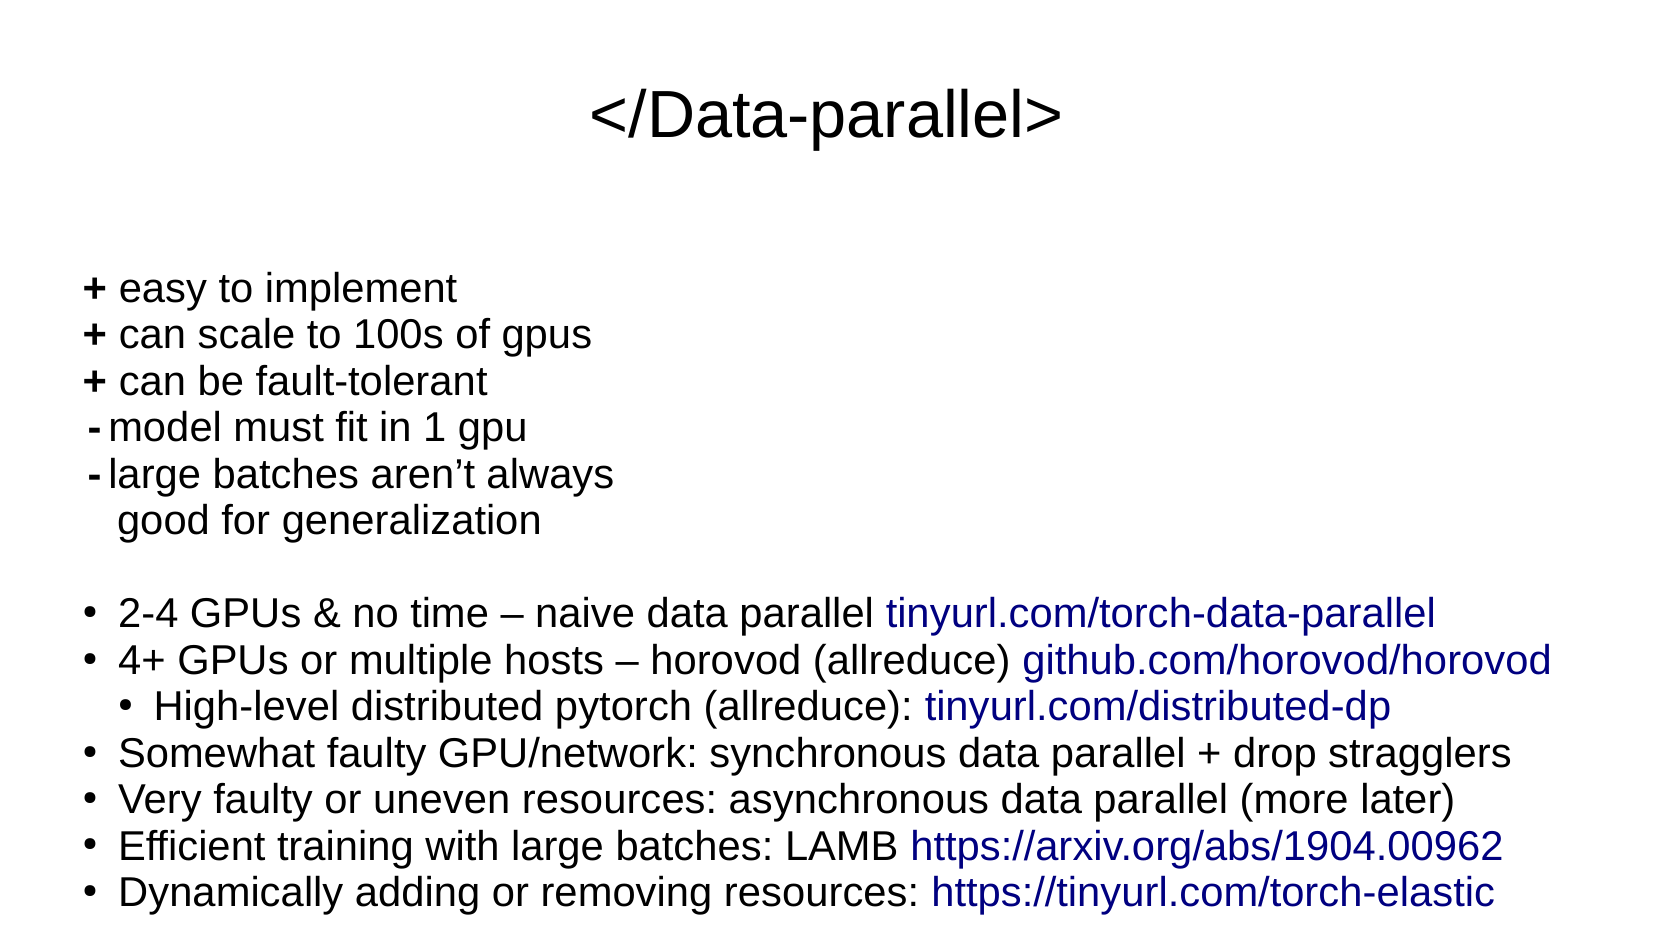

# </Data-parallel>
+ easy to implement
+ can scale to 100s of gpus
+ can be fault-tolerant
 - model must fit in 1 gpu
 - large batches aren’t always
 good for generalization
2-4 GPUs & no time – naive data parallel tinyurl.com/torch-data-parallel
4+ GPUs or multiple hosts – horovod (allreduce) github.com/horovod/horovod
High-level distributed pytorch (allreduce): tinyurl.com/distributed-dp
Somewhat faulty GPU/network: synchronous data parallel + drop stragglers
Very faulty or uneven resources: asynchronous data parallel (more later)
Efficient training with large batches: LAMB https://arxiv.org/abs/1904.00962
Dynamically adding or removing resources: https://tinyurl.com/torch-elastic